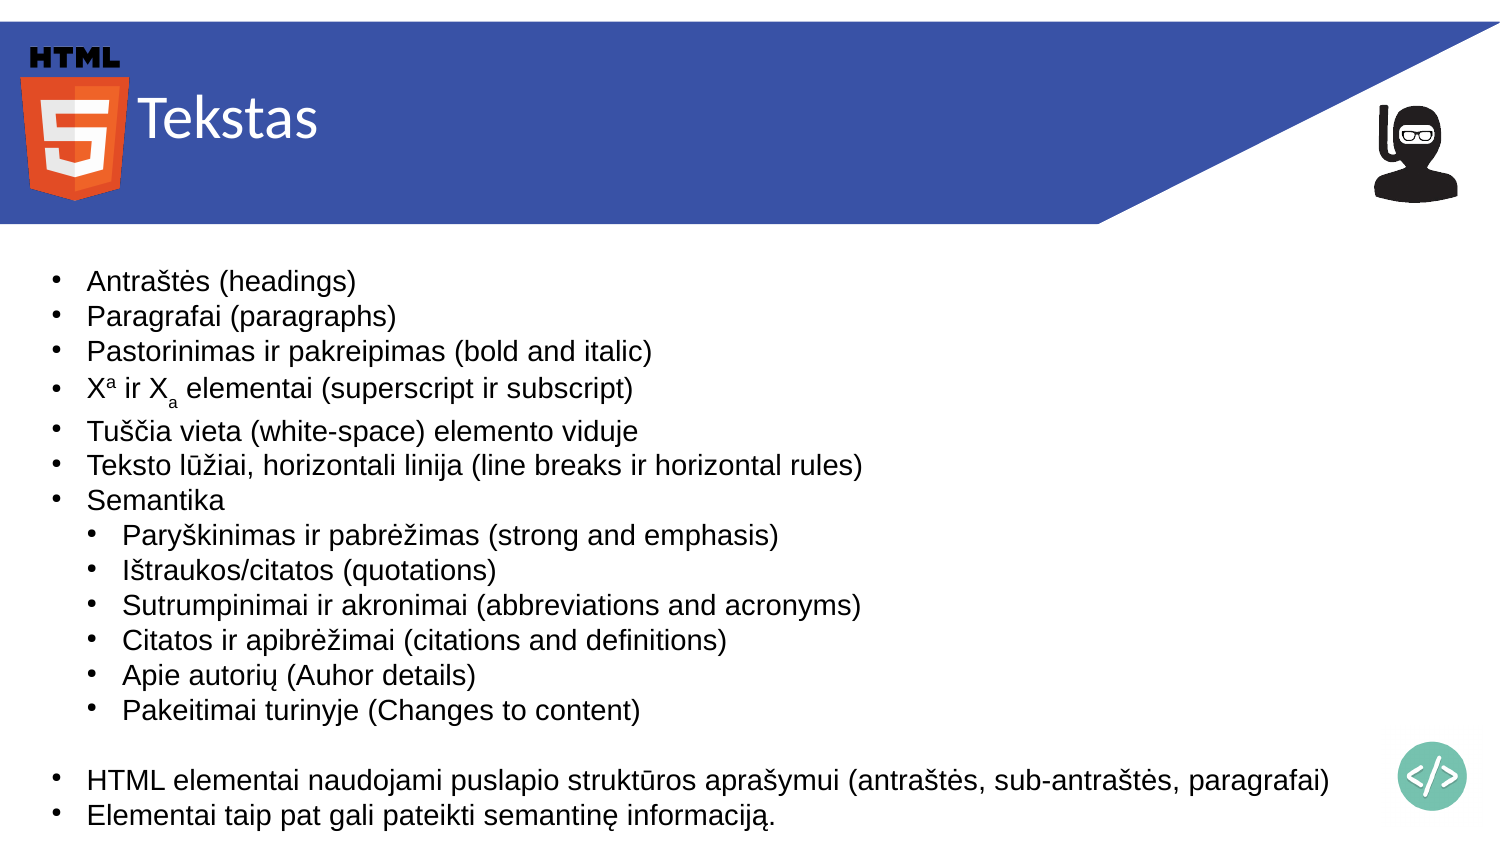

# Tekstas
Antraštės (headings)
Paragrafai (paragraphs)
Pastorinimas ir pakreipimas (bold and italic)
Xa ir Xa elementai (superscript ir subscript)
Tuščia vieta (white-space) elemento viduje
Teksto lūžiai, horizontali linija (line breaks ir horizontal rules)
Semantika
Paryškinimas ir pabrėžimas (strong and emphasis)
Ištraukos/citatos (quotations)
Sutrumpinimai ir akronimai (abbreviations and acronyms)
Citatos ir apibrėžimai (citations and definitions)
Apie autorių (Auhor details)
Pakeitimai turinyje (Changes to content)
HTML elementai naudojami puslapio struktūros aprašymui (antraštės, sub-antraštės, paragrafai)
Elementai taip pat gali pateikti semantinę informaciją.